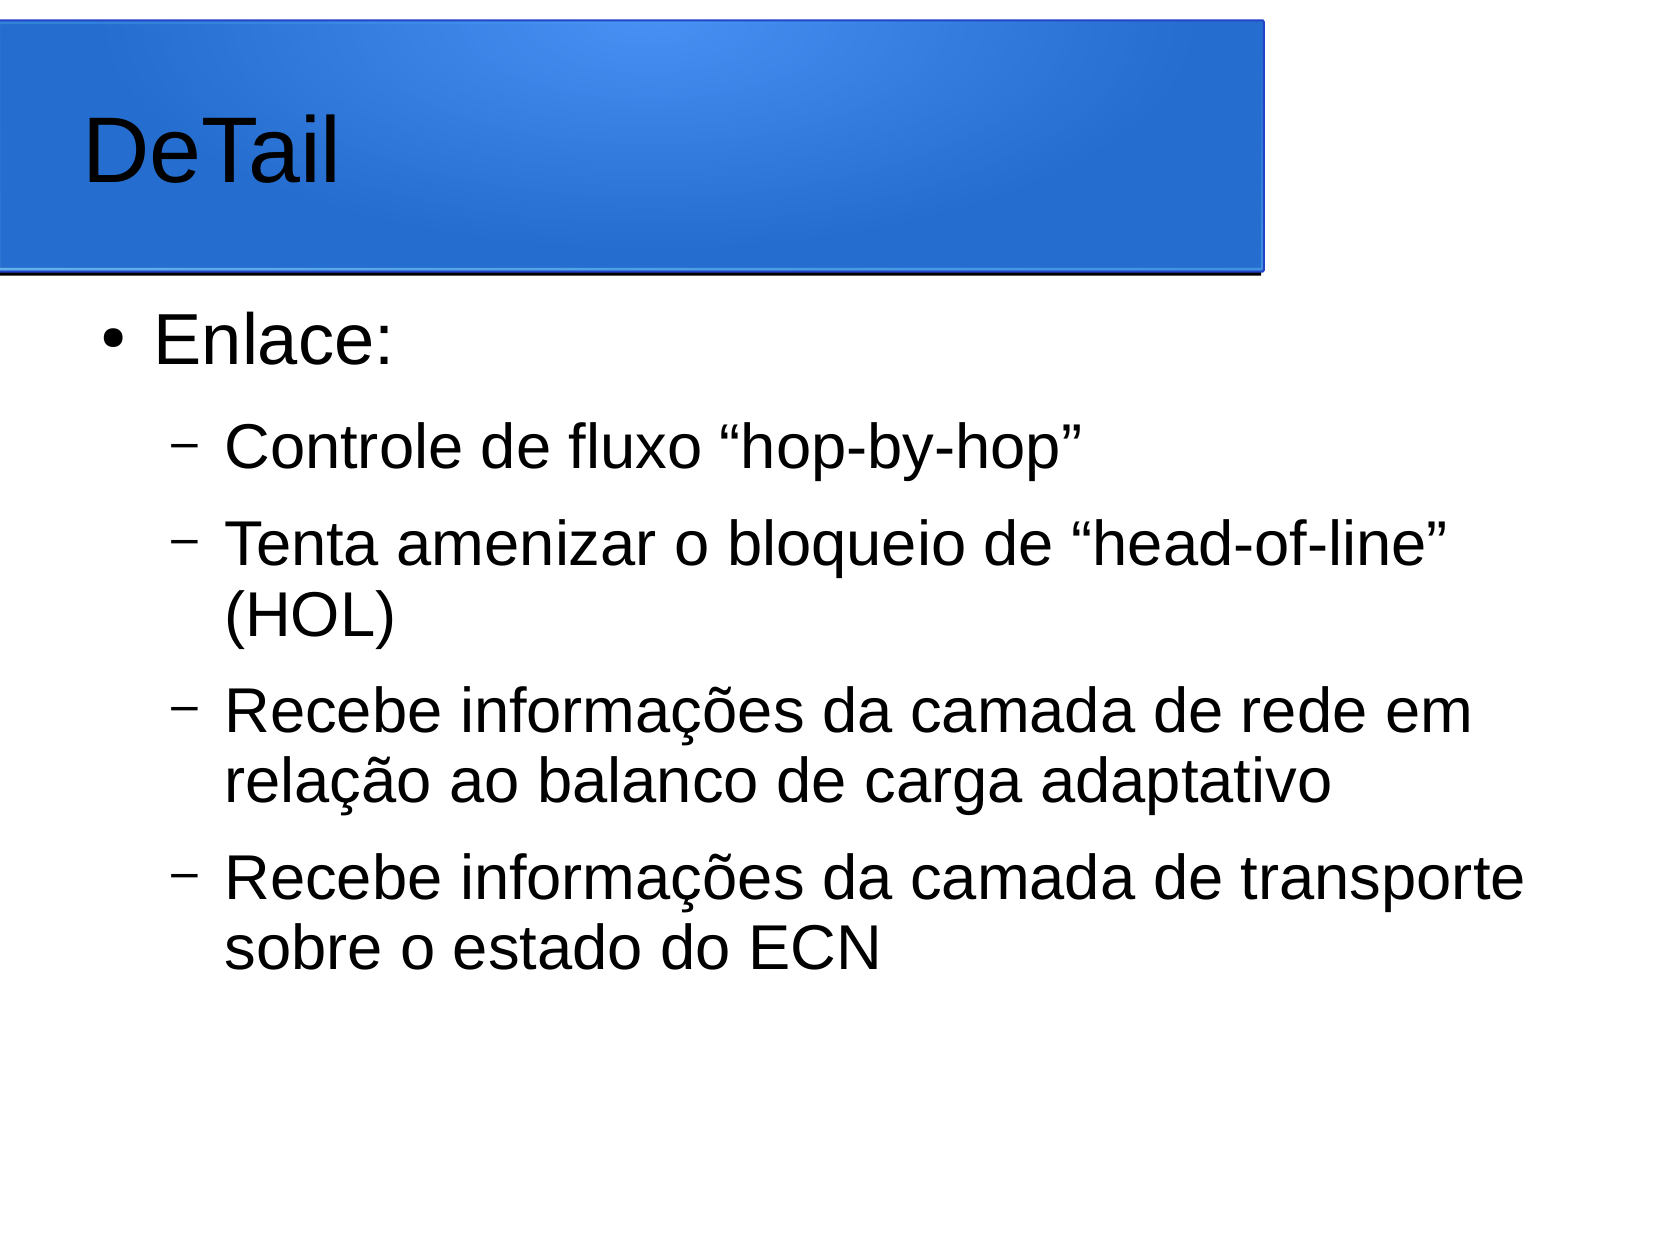

# DeTail
Enlace:
Controle de fluxo “hop-by-hop”
Tenta amenizar o bloqueio de “head-of-line” (HOL)
Recebe informações da camada de rede em relação ao balanco de carga adaptativo
Recebe informações da camada de transporte sobre o estado do ECN